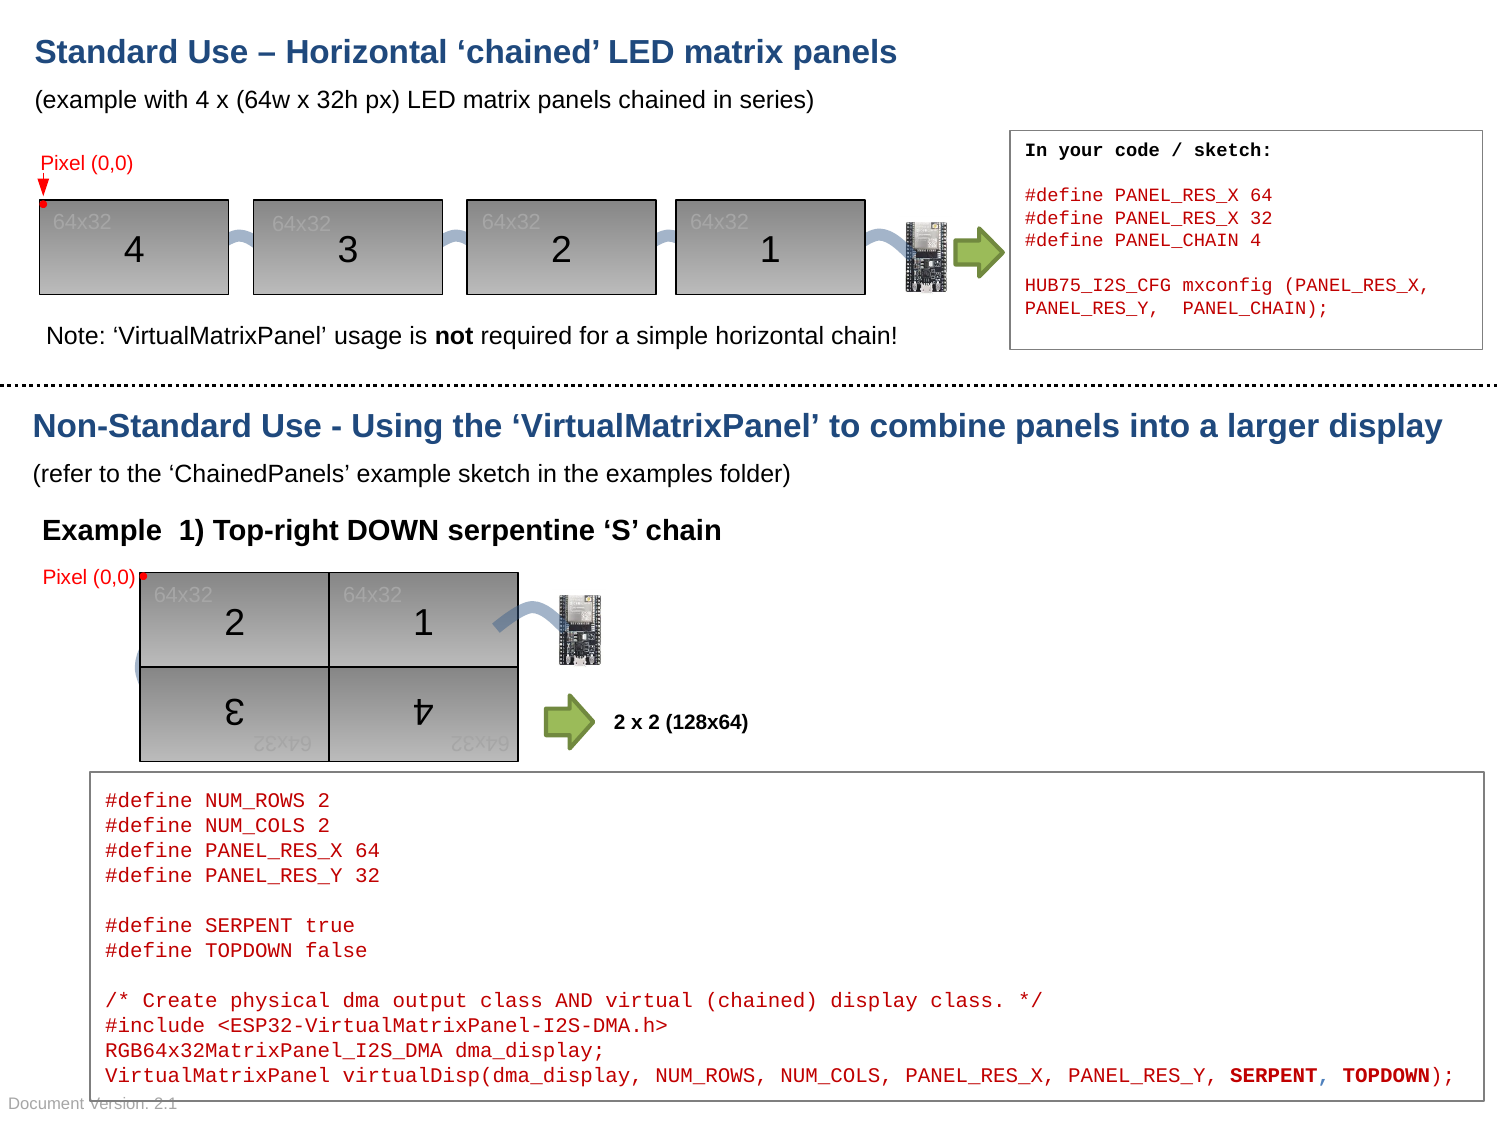

Standard Use – Horizontal ‘chained’ LED matrix panels
(example with 4 x (64w x 32h px) LED matrix panels chained in series)
In your code / sketch:
#define PANEL_RES_X 64
#define PANEL_RES_X 32
#define PANEL_CHAIN 4
HUB75_I2S_CFG mxconfig (PANEL_RES_X, PANEL_RES_Y, PANEL_CHAIN);
Pixel (0,0)
64x32
4
3
2
64x32
64x32
1
64x32
Note: ‘VirtualMatrixPanel’ usage is not required for a simple horizontal chain!
Non-Standard Use - Using the ‘VirtualMatrixPanel’ to combine panels into a larger display
(refer to the ‘ChainedPanels’ example sketch in the examples folder)
Example 1) Top-right DOWN serpentine ‘S’ chain
Pixel (0,0)
64x32
2
64x32
1
3
4
2 x 2 (128x64)
64x32
64x32
#define NUM_ROWS 2
#define NUM_COLS 2
#define PANEL_RES_X 64 
#define PANEL_RES_Y 32
#define SERPENT true
#define TOPDOWN false
/* Create physical dma output class AND virtual (chained) display class. */
#include <ESP32-VirtualMatrixPanel-I2S-DMA.h>
RGB64x32MatrixPanel_I2S_DMA dma_display;
VirtualMatrixPanel virtualDisp(dma_display, NUM_ROWS, NUM_COLS, PANEL_RES_X, PANEL_RES_Y, SERPENT, TOPDOWN);